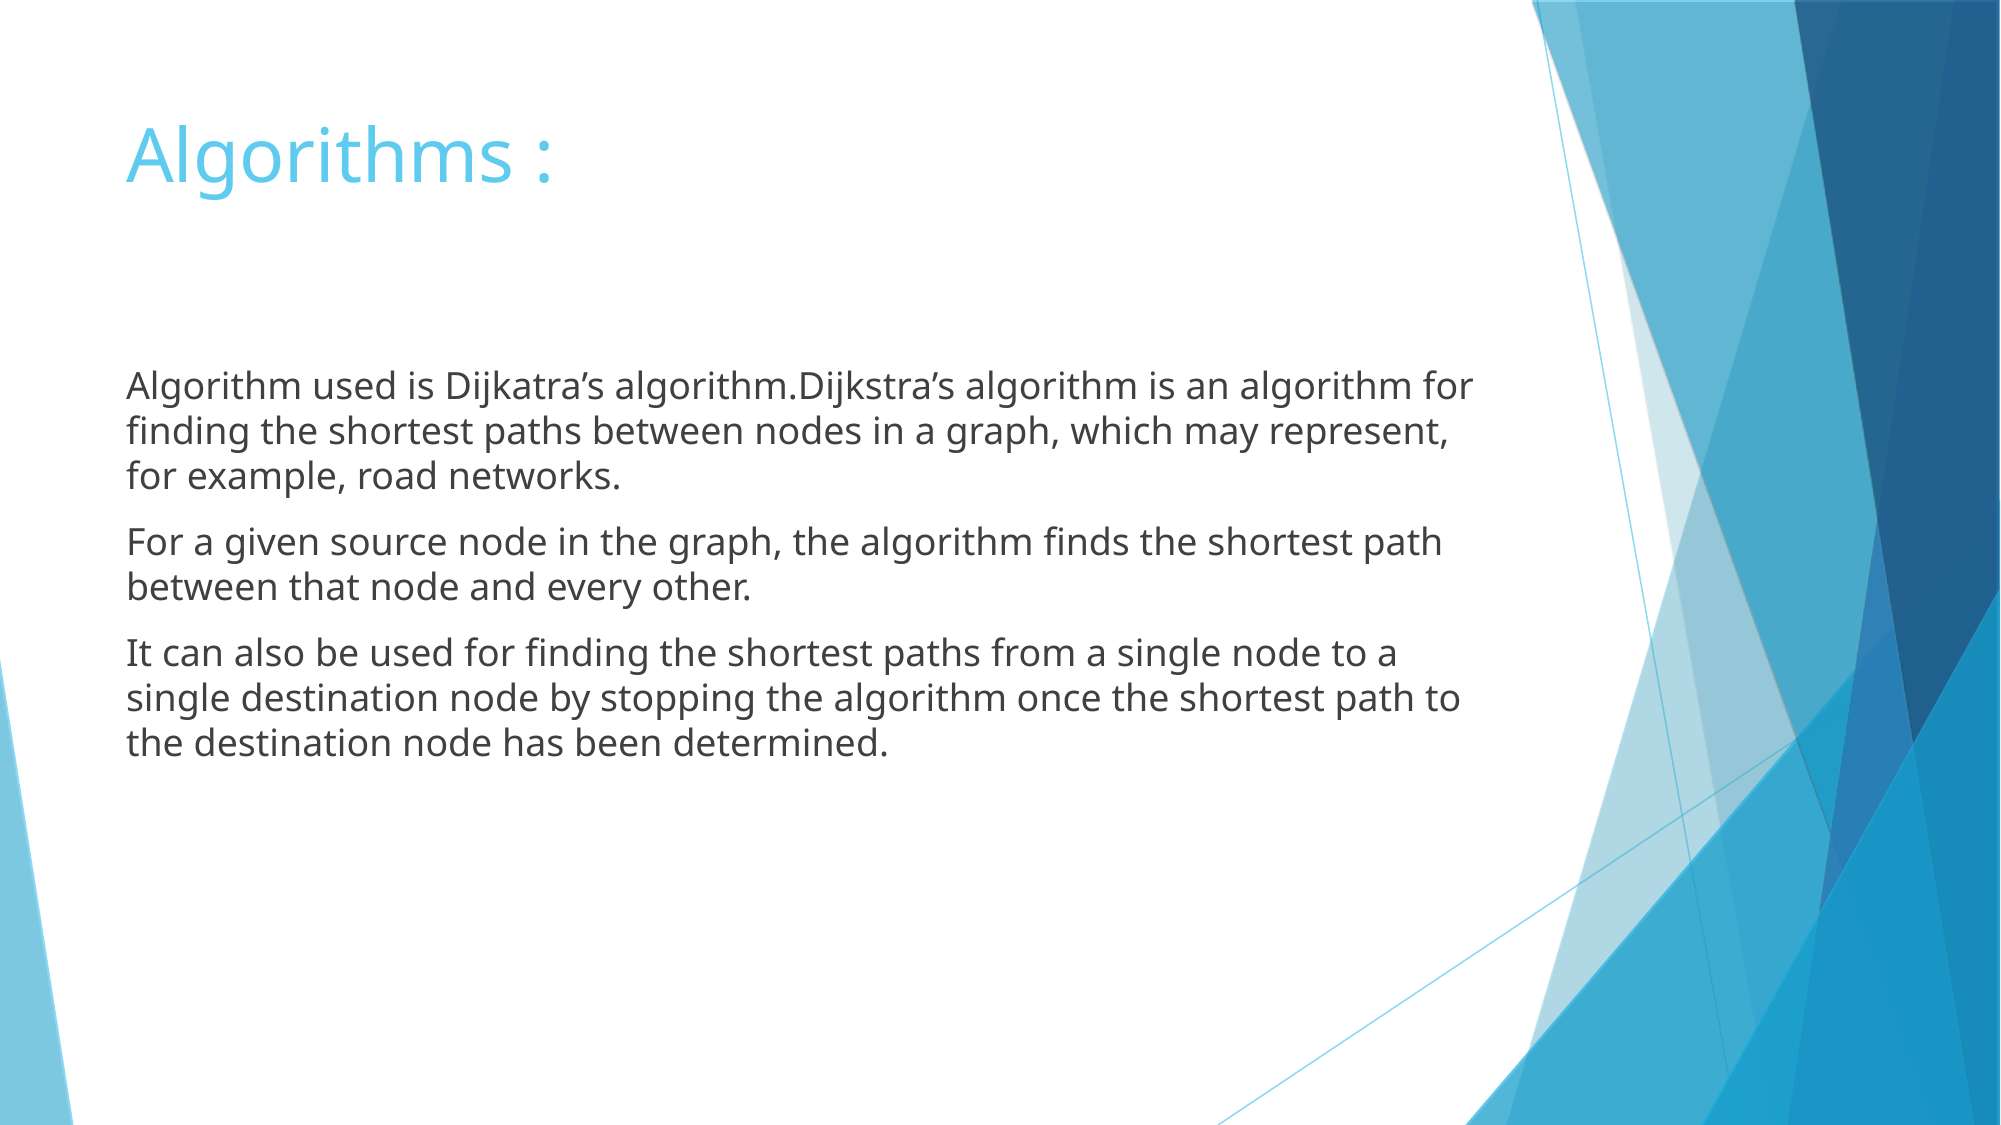

# Algorithms :
Algorithm used is Dijkatra’s algorithm.Dijkstra’s algorithm is an algorithm for ﬁnding the shortest paths between nodes in a graph, which may represent, for example, road networks.
For a given source node in the graph, the algorithm ﬁnds the shortest path between that node and every other.
It can also be used for ﬁnding the shortest paths from a single node to a single destination node by stopping the algorithm once the shortest path to the destination node has been determined.